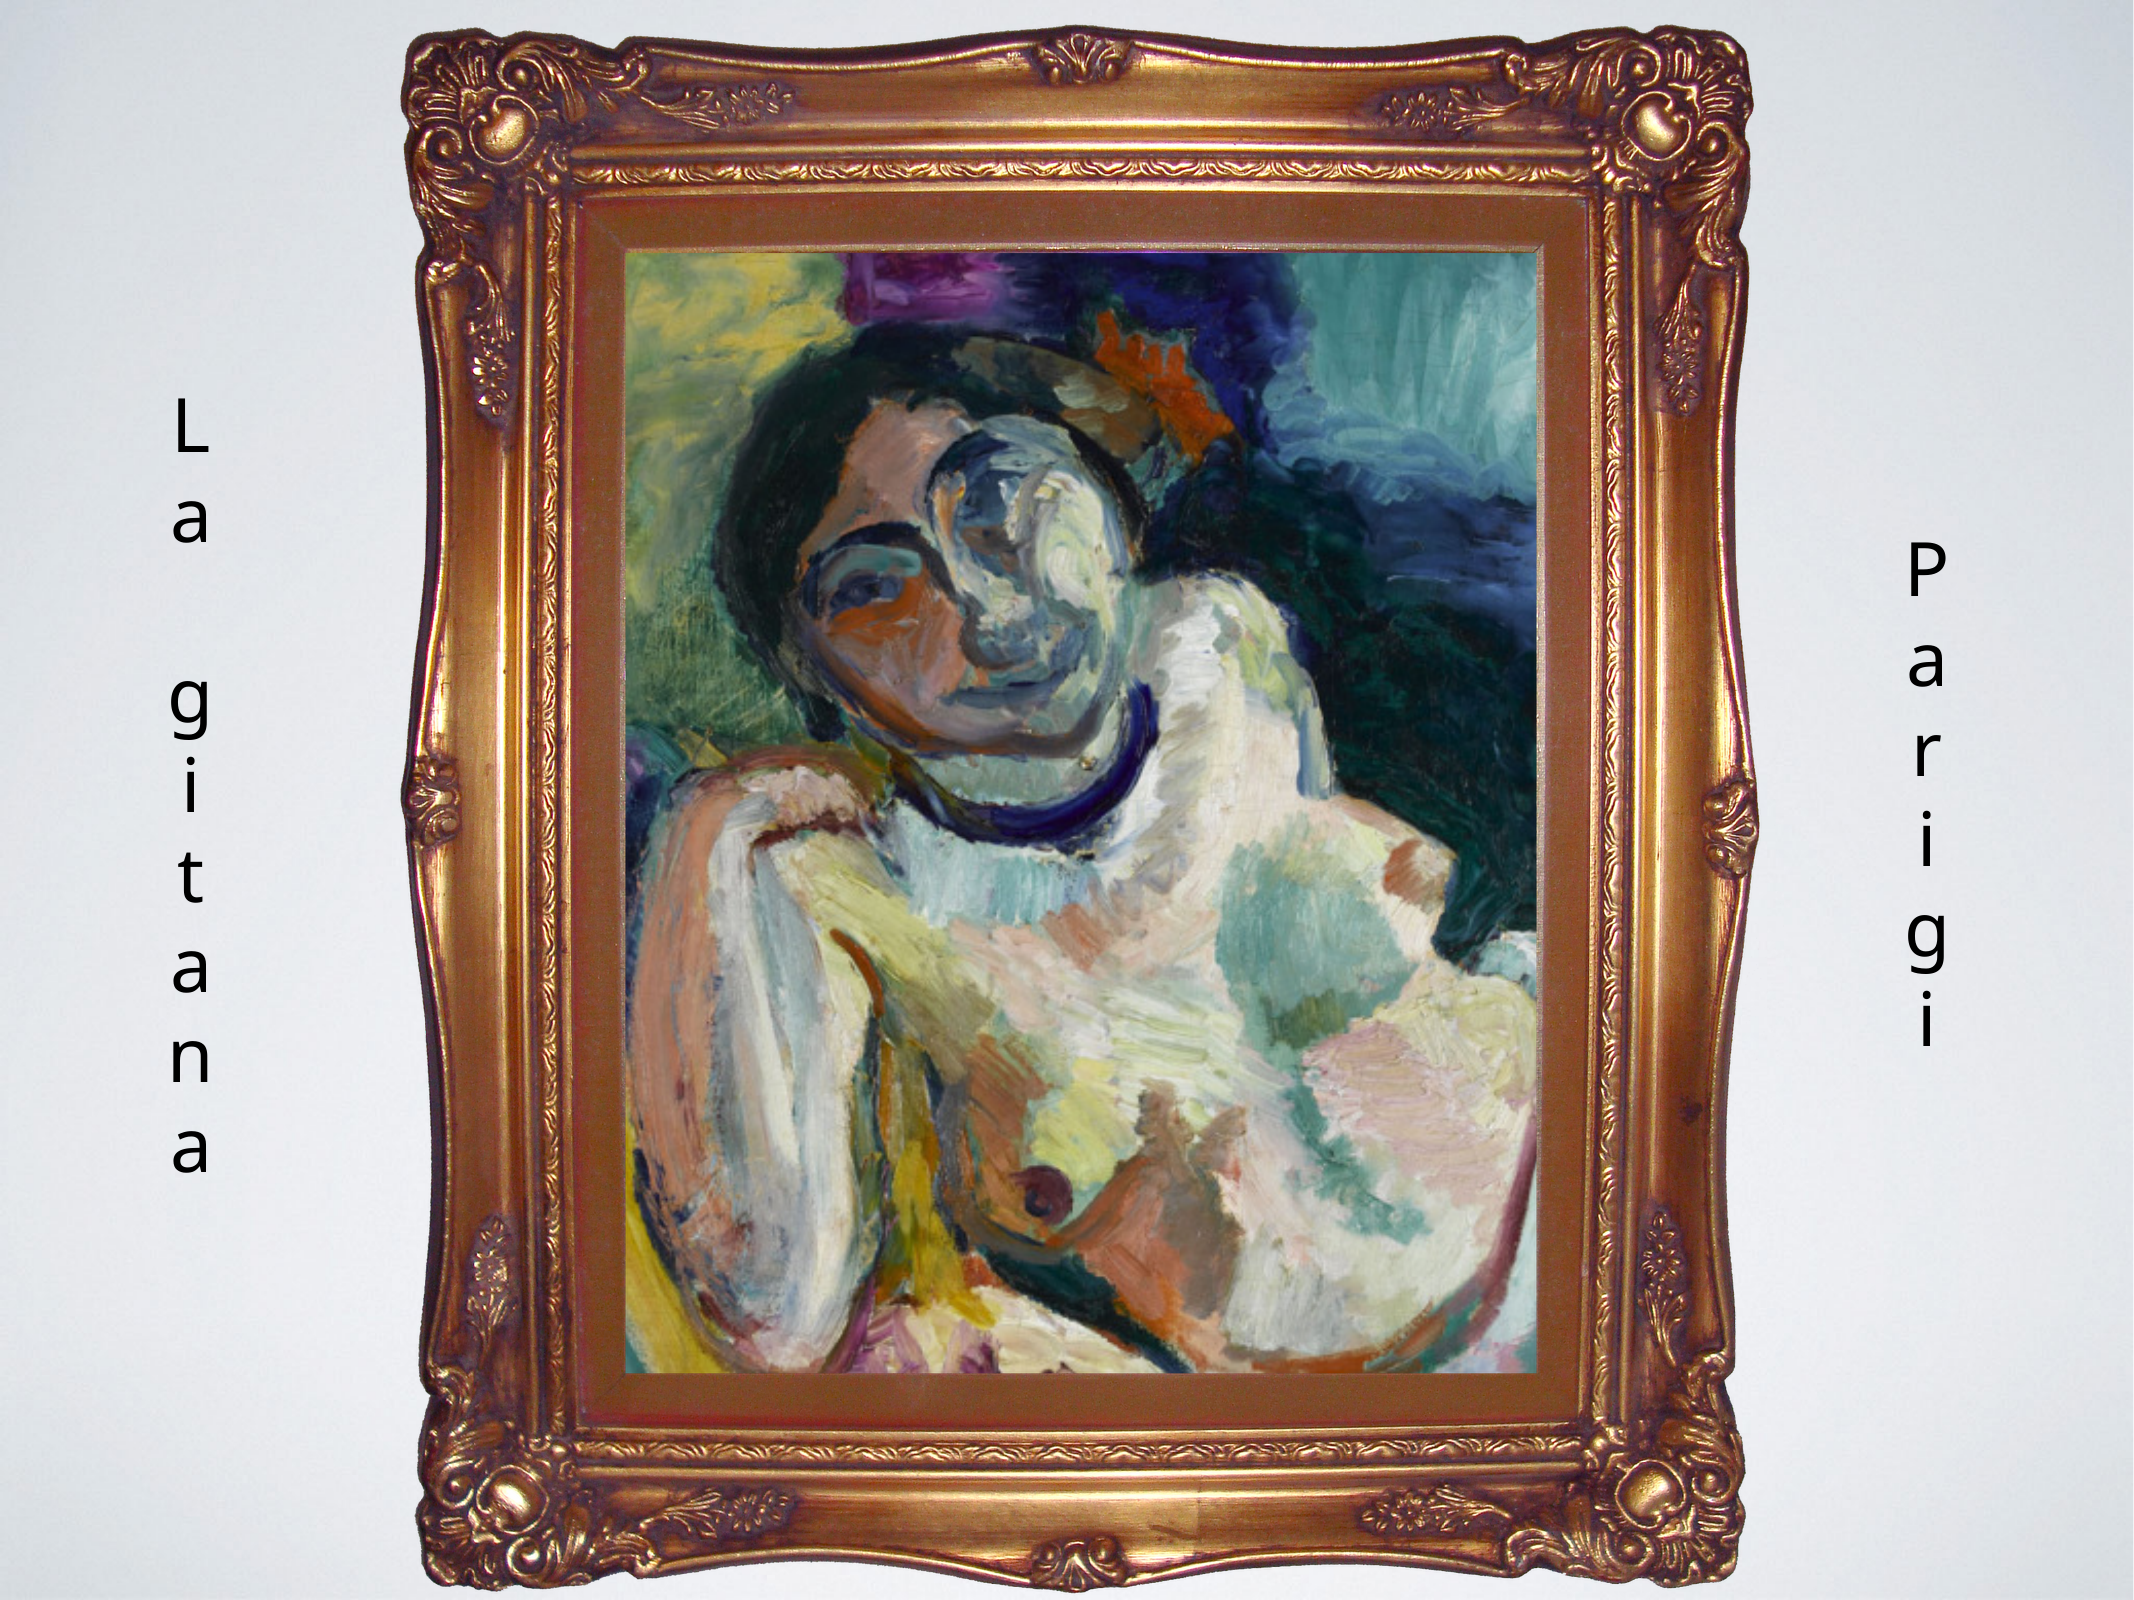

L
a
g
i
t
a
n
a
P
a
r
i
g
i